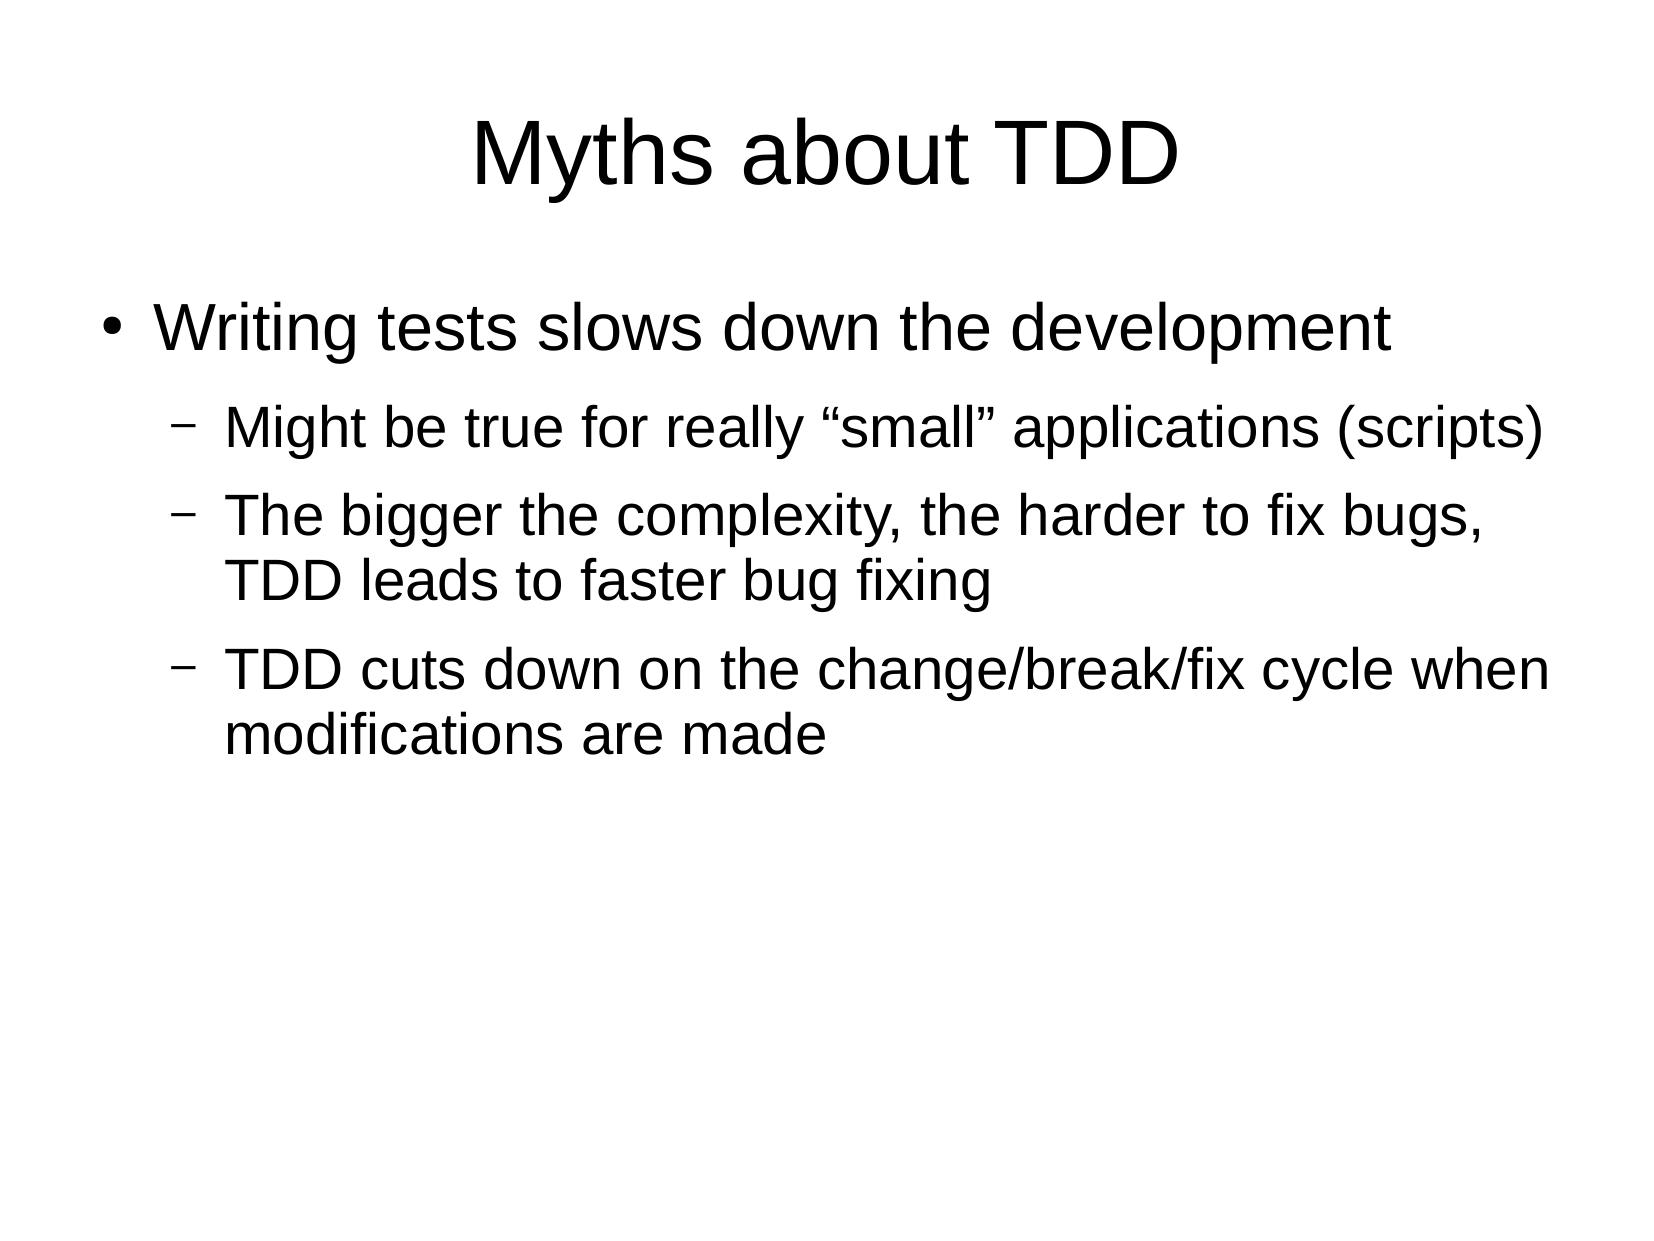

# Myths about TDD
Writing tests slows down the development
Might be true for really “small” applications (scripts)
The bigger the complexity, the harder to fix bugs, TDD leads to faster bug fixing
TDD cuts down on the change/break/fix cycle when modifications are made